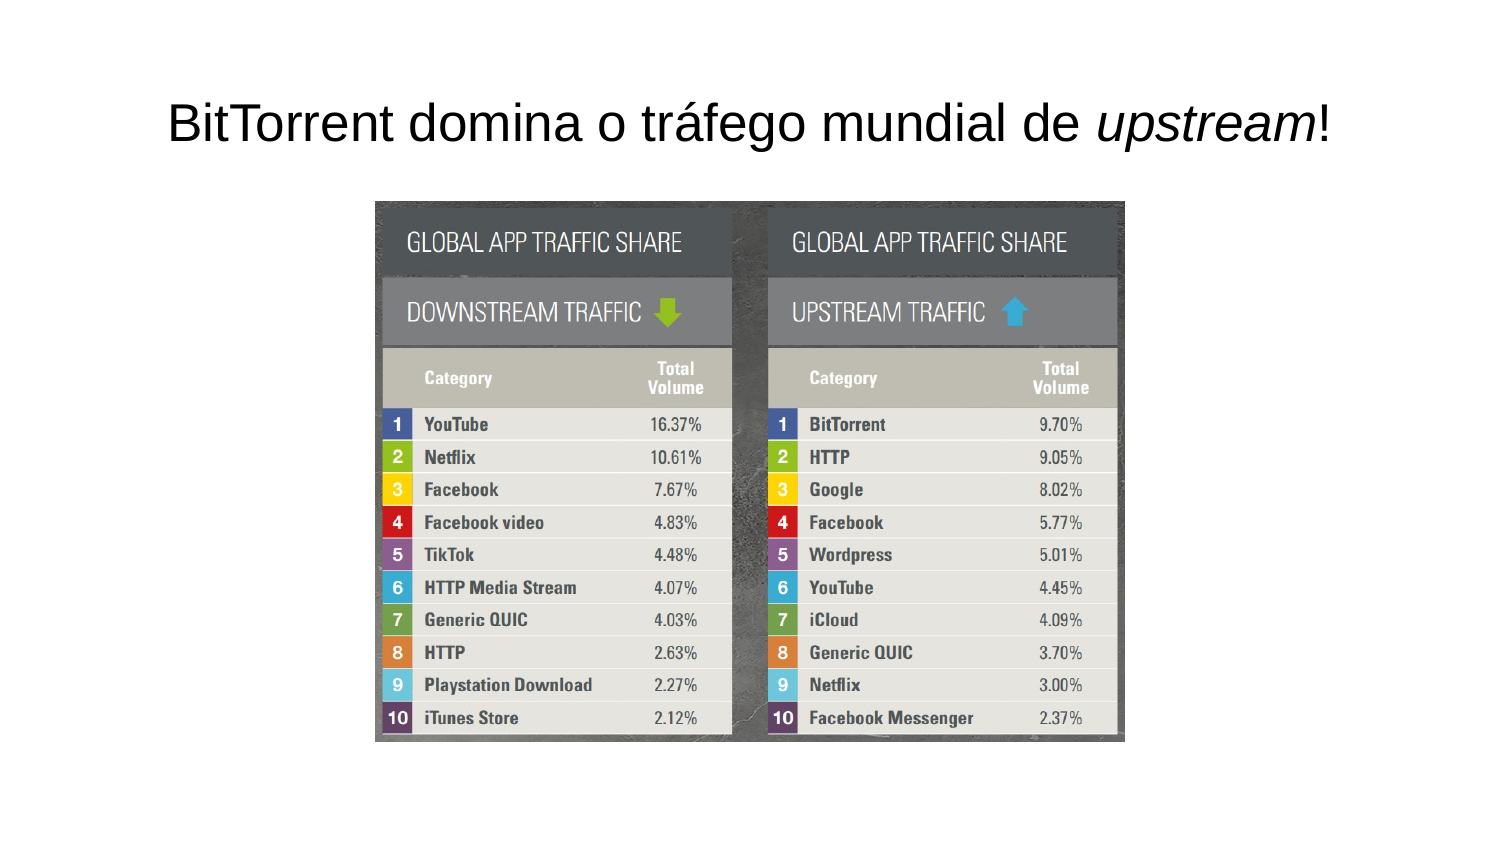

# BitTorrent domina o tráfego mundial de upstream!